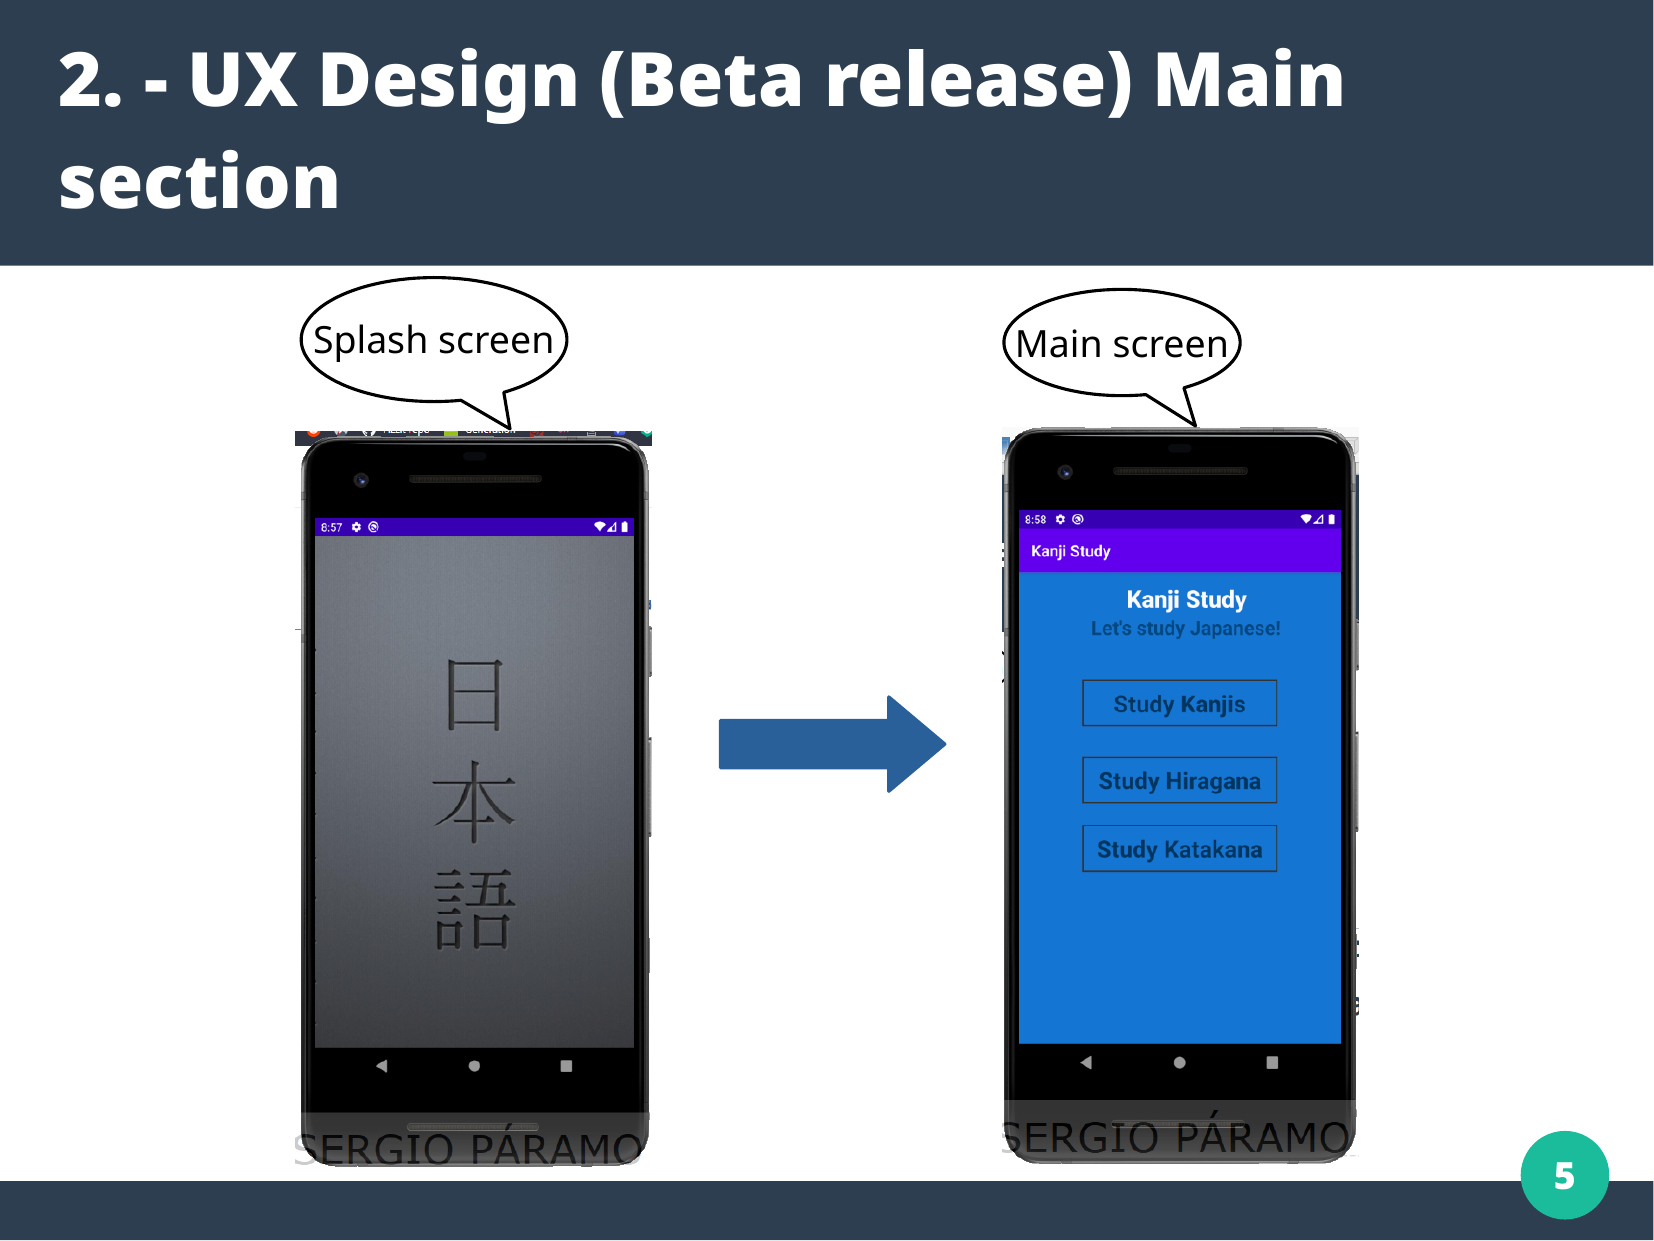

# 2. - UX Design (Beta release) Main section
Splash screen
Main screen
5